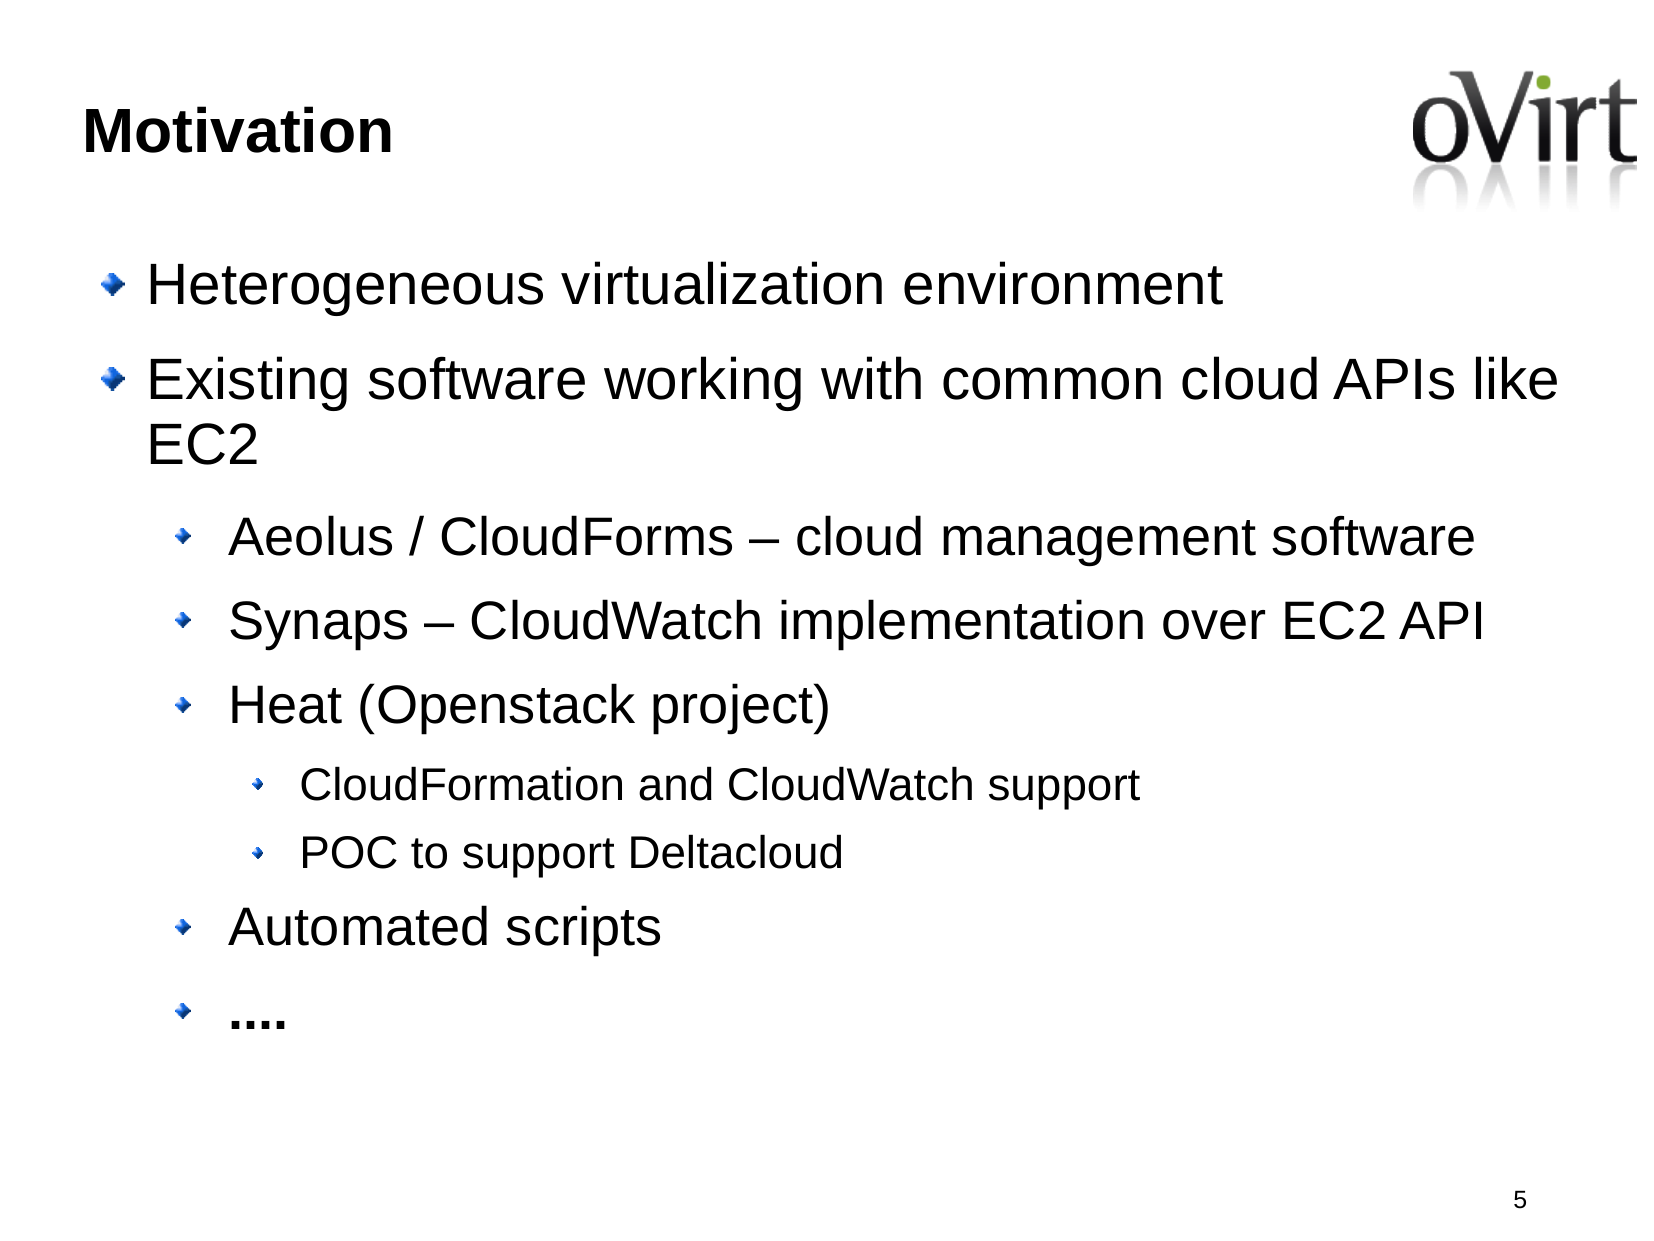

# Motivation
Heterogeneous virtualization environment
Existing software working with common cloud APIs like EC2
Aeolus / CloudForms – cloud management software
Synaps – CloudWatch implementation over EC2 API
Heat (Openstack project)
CloudFormation and CloudWatch support
POC to support Deltacloud
Automated scripts
....